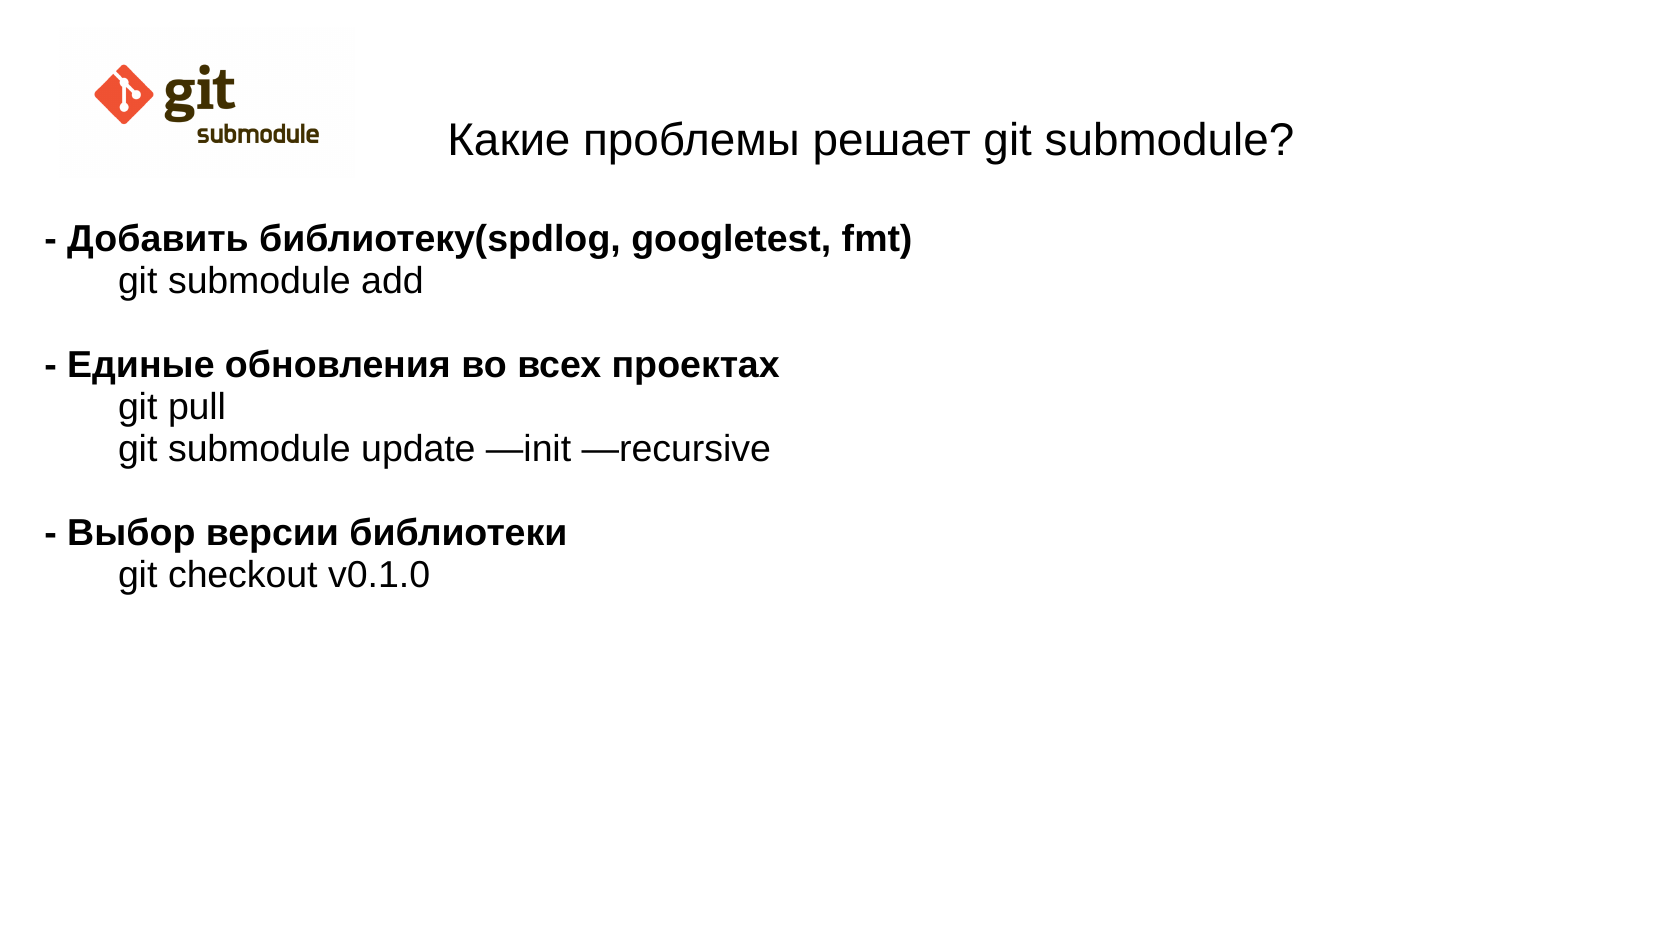

# Какие проблемы решает git submodule?
- Добавить библиотеку(spdlog, googletest, fmt)
	git submodule add
- Единые обновления во всех проектах
	git pull
	git submodule update —init —recursive
- Выбор версии библиотеки
	git checkout v0.1.0